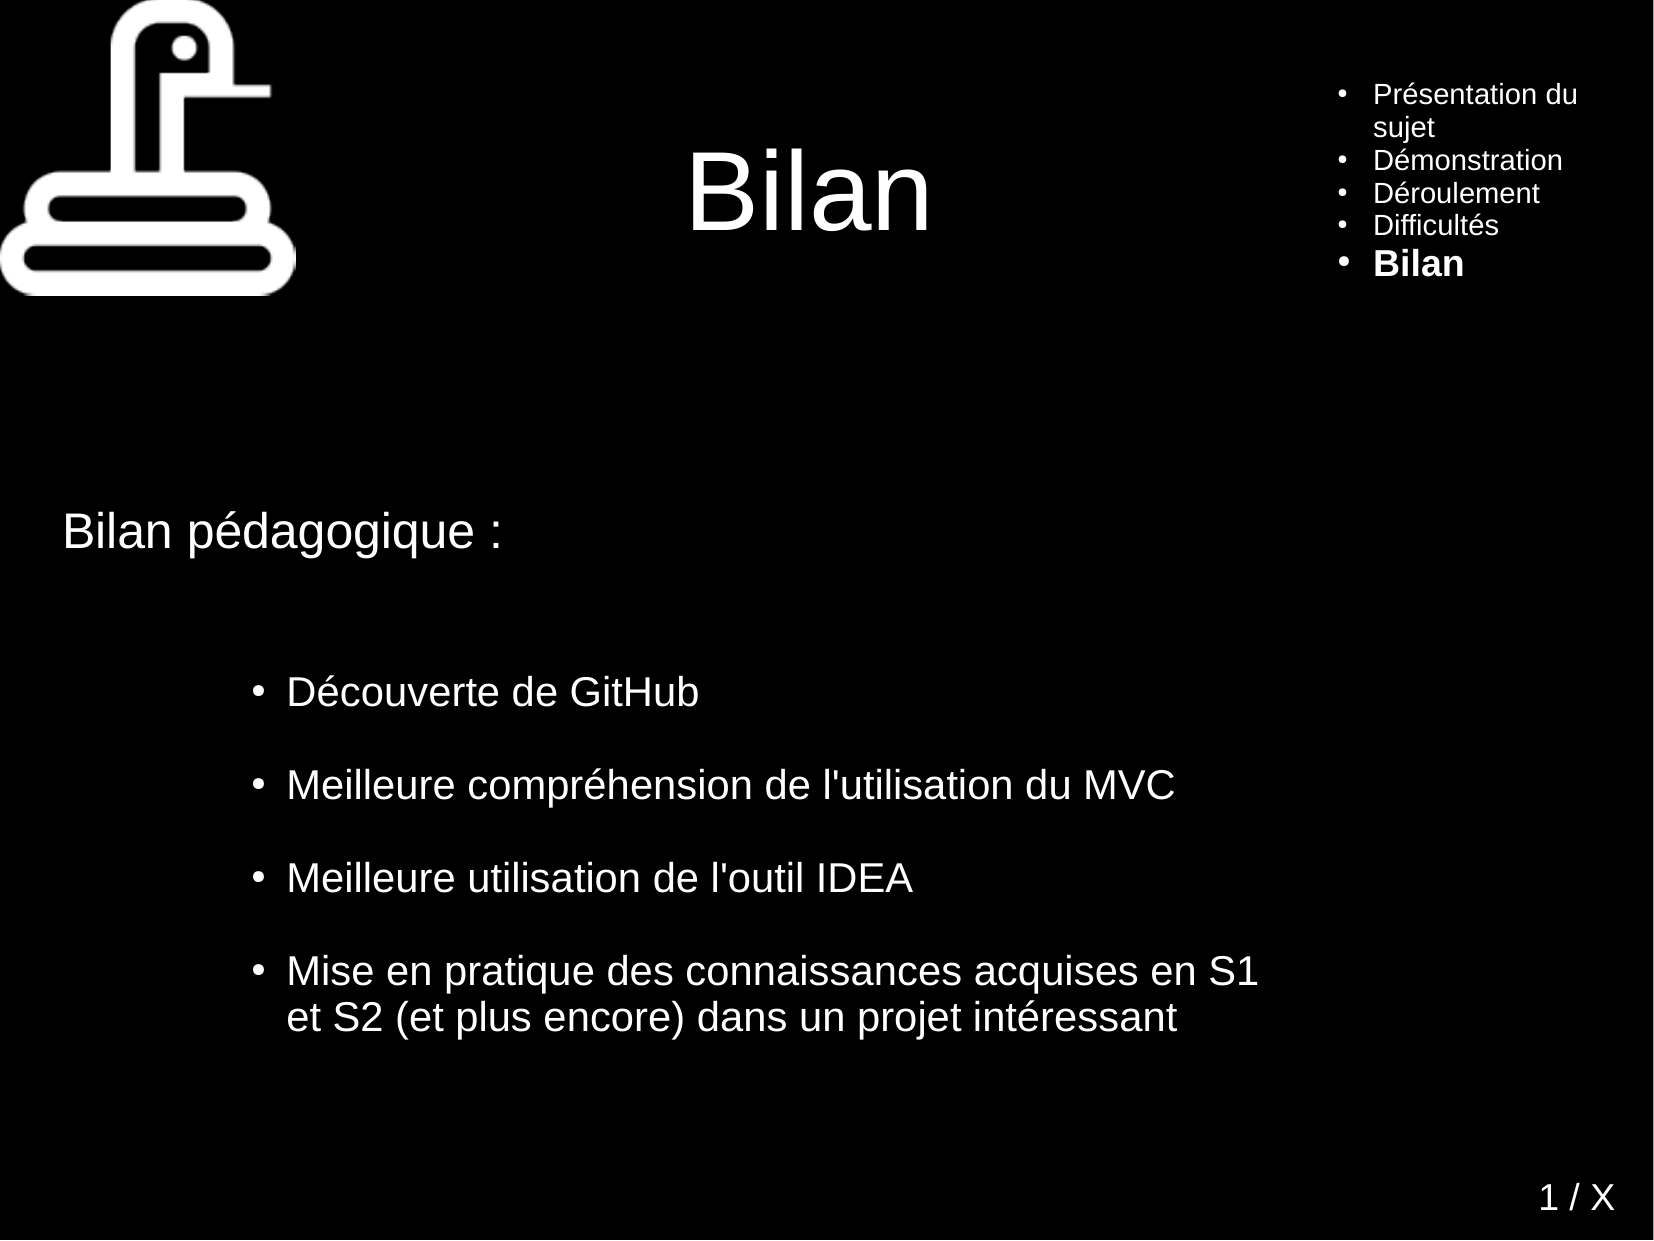

Présentation du sujet
Démonstration
Déroulement
Difficultés
Bilan
# Bilan
Bilan pédagogique :
Découverte de GitHub
Meilleure compréhension de l'utilisation du MVC
Meilleure utilisation de l'outil IDEA
Mise en pratique des connaissances acquises en S1 et S2 (et plus encore) dans un projet intéressant
1 / X